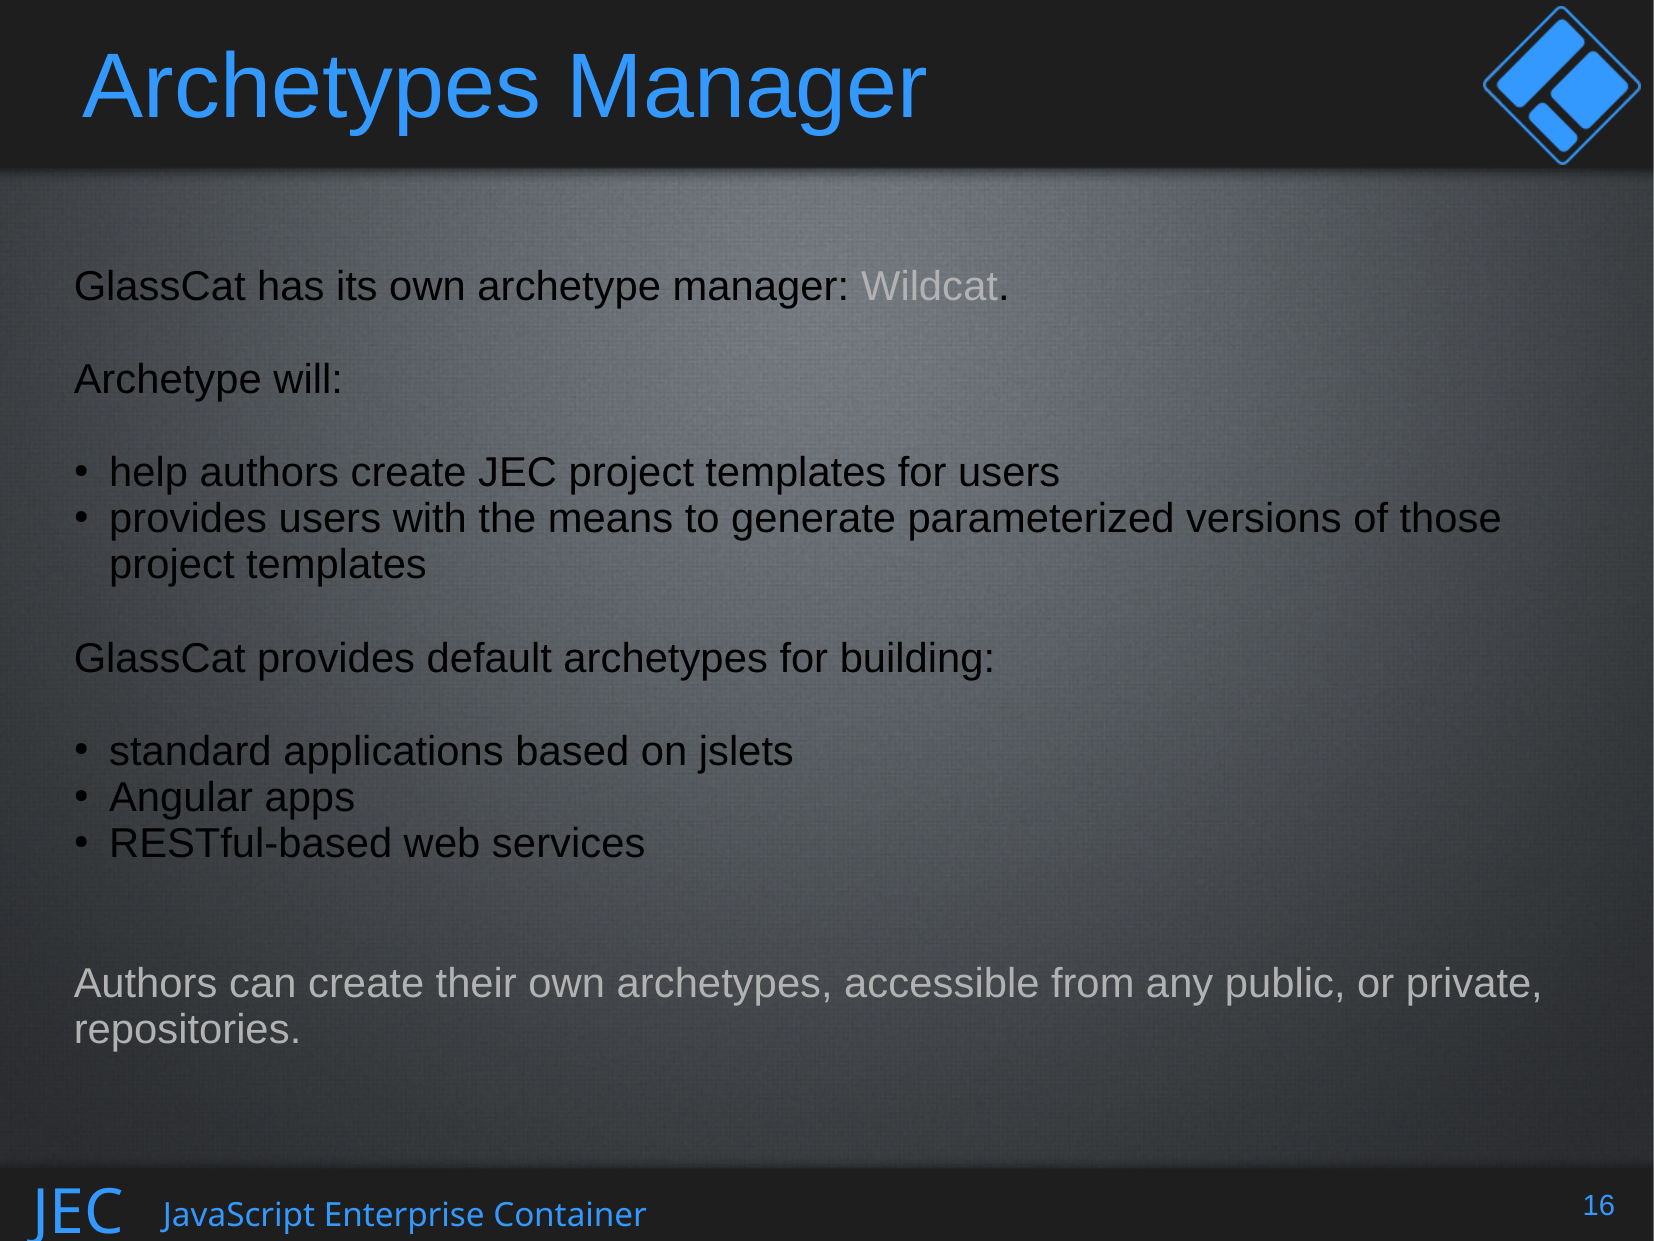

# Archetypes Manager
GlassCat has its own archetype manager: Wildcat.
Archetype will:
help authors create JEC project templates for users
provides users with the means to generate parameterized versions of those project templates
GlassCat provides default archetypes for building:
standard applications based on jslets
Angular apps
RESTful-based web services
Authors can create their own archetypes, accessible from any public, or private, repositories.
JEC
16
JavaScript Enterprise Container